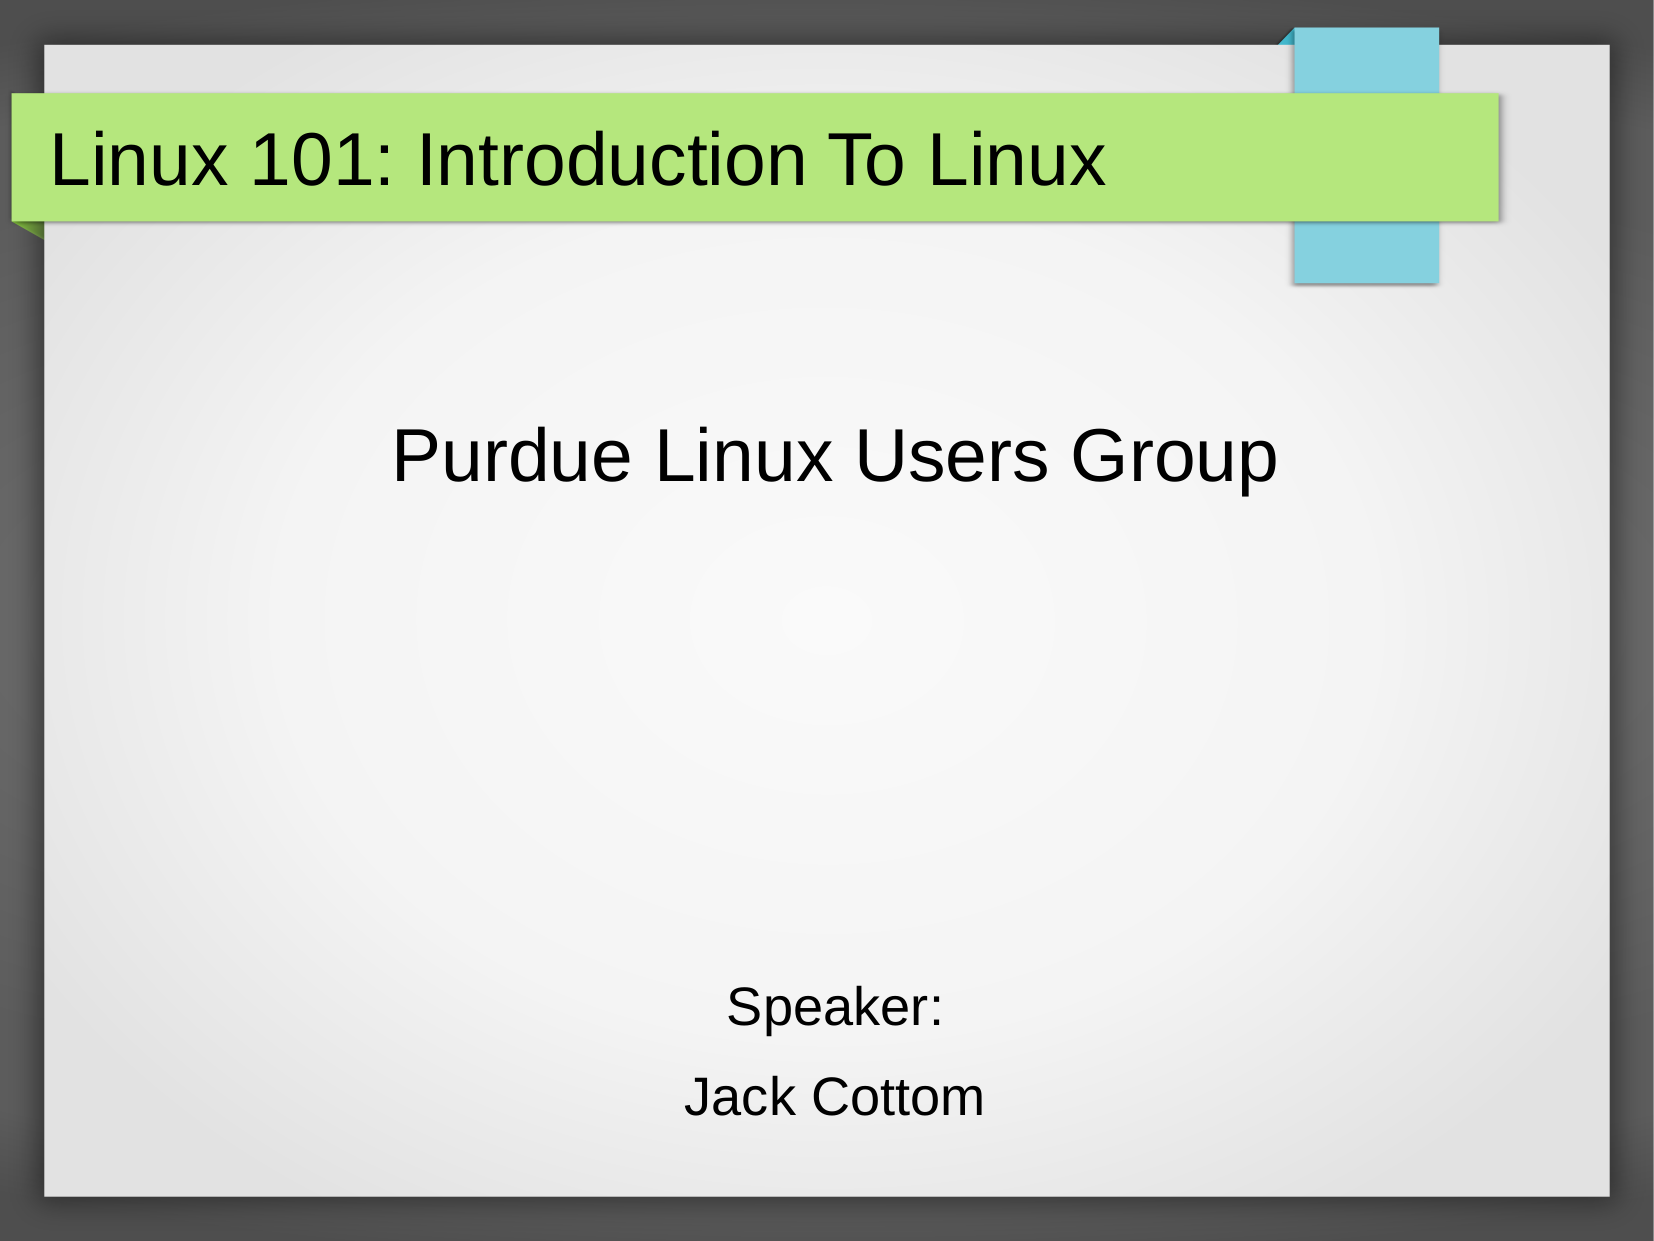

# Linux 101: Introduction To Linux
Purdue Linux Users Group
Speaker:
Jack Cottom